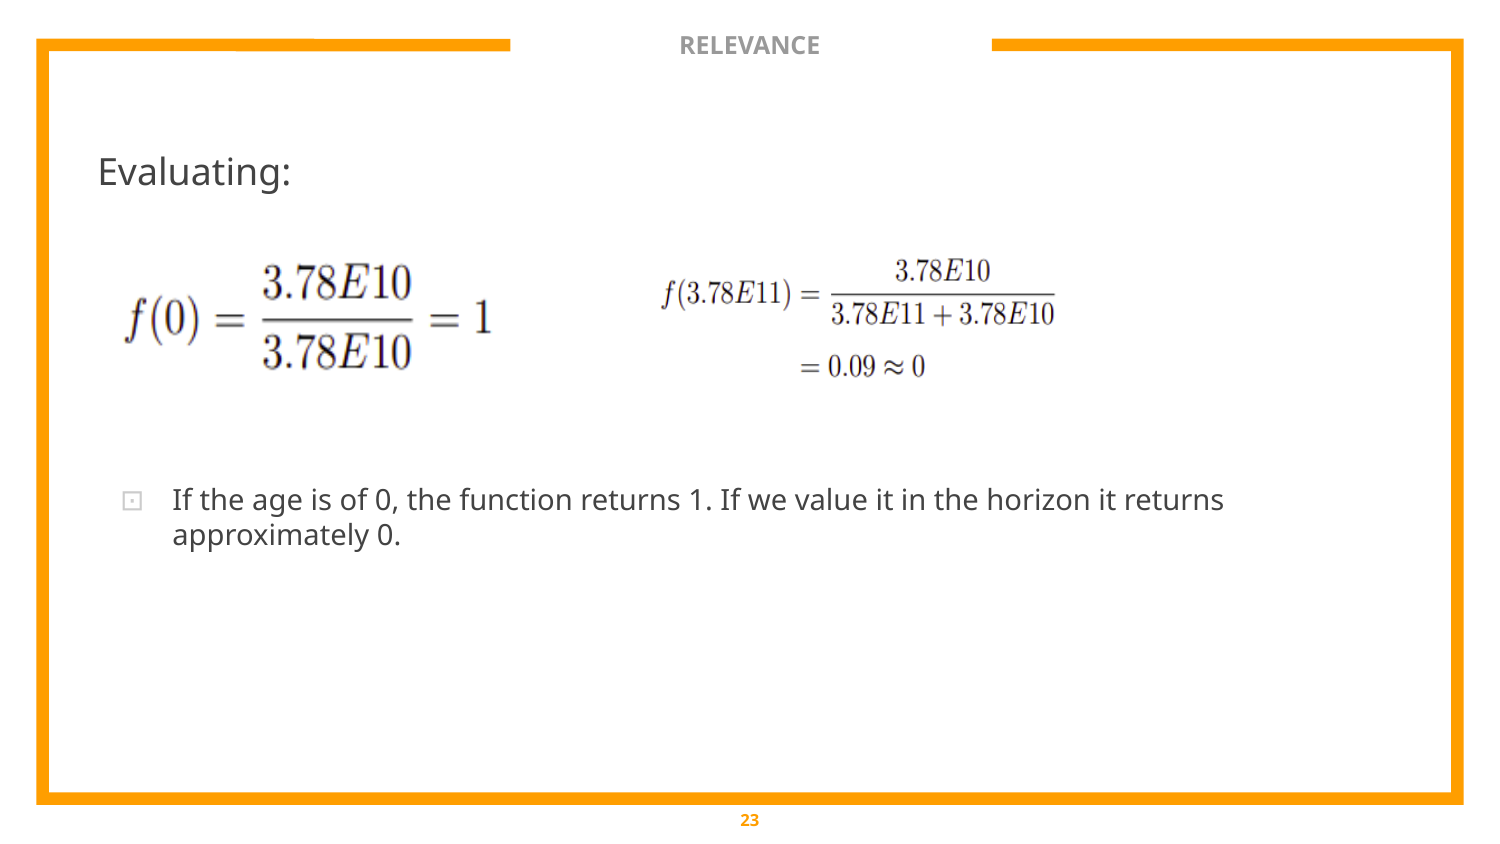

# RELEVANCE
Evaluating:
If the age is of 0, the function returns 1. If we value it in the horizon it returns approximately 0.